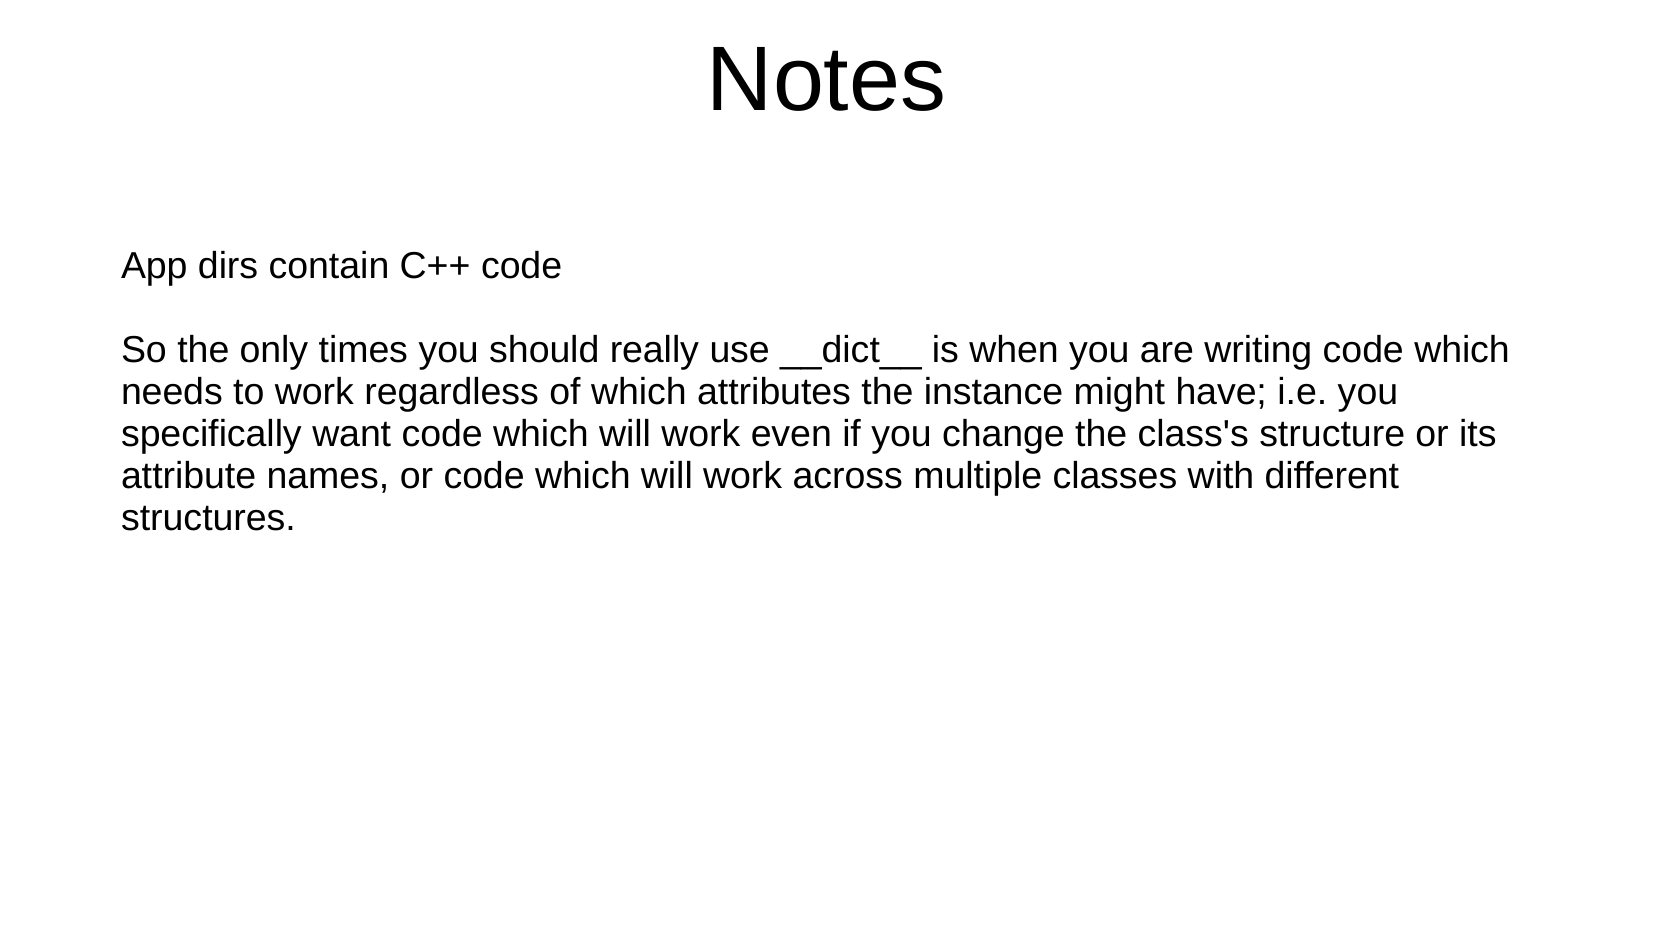

# Notes
App dirs contain C++ code
So the only times you should really use __dict__ is when you are writing code which needs to work regardless of which attributes the instance might have; i.e. you specifically want code which will work even if you change the class's structure or its attribute names, or code which will work across multiple classes with different structures.